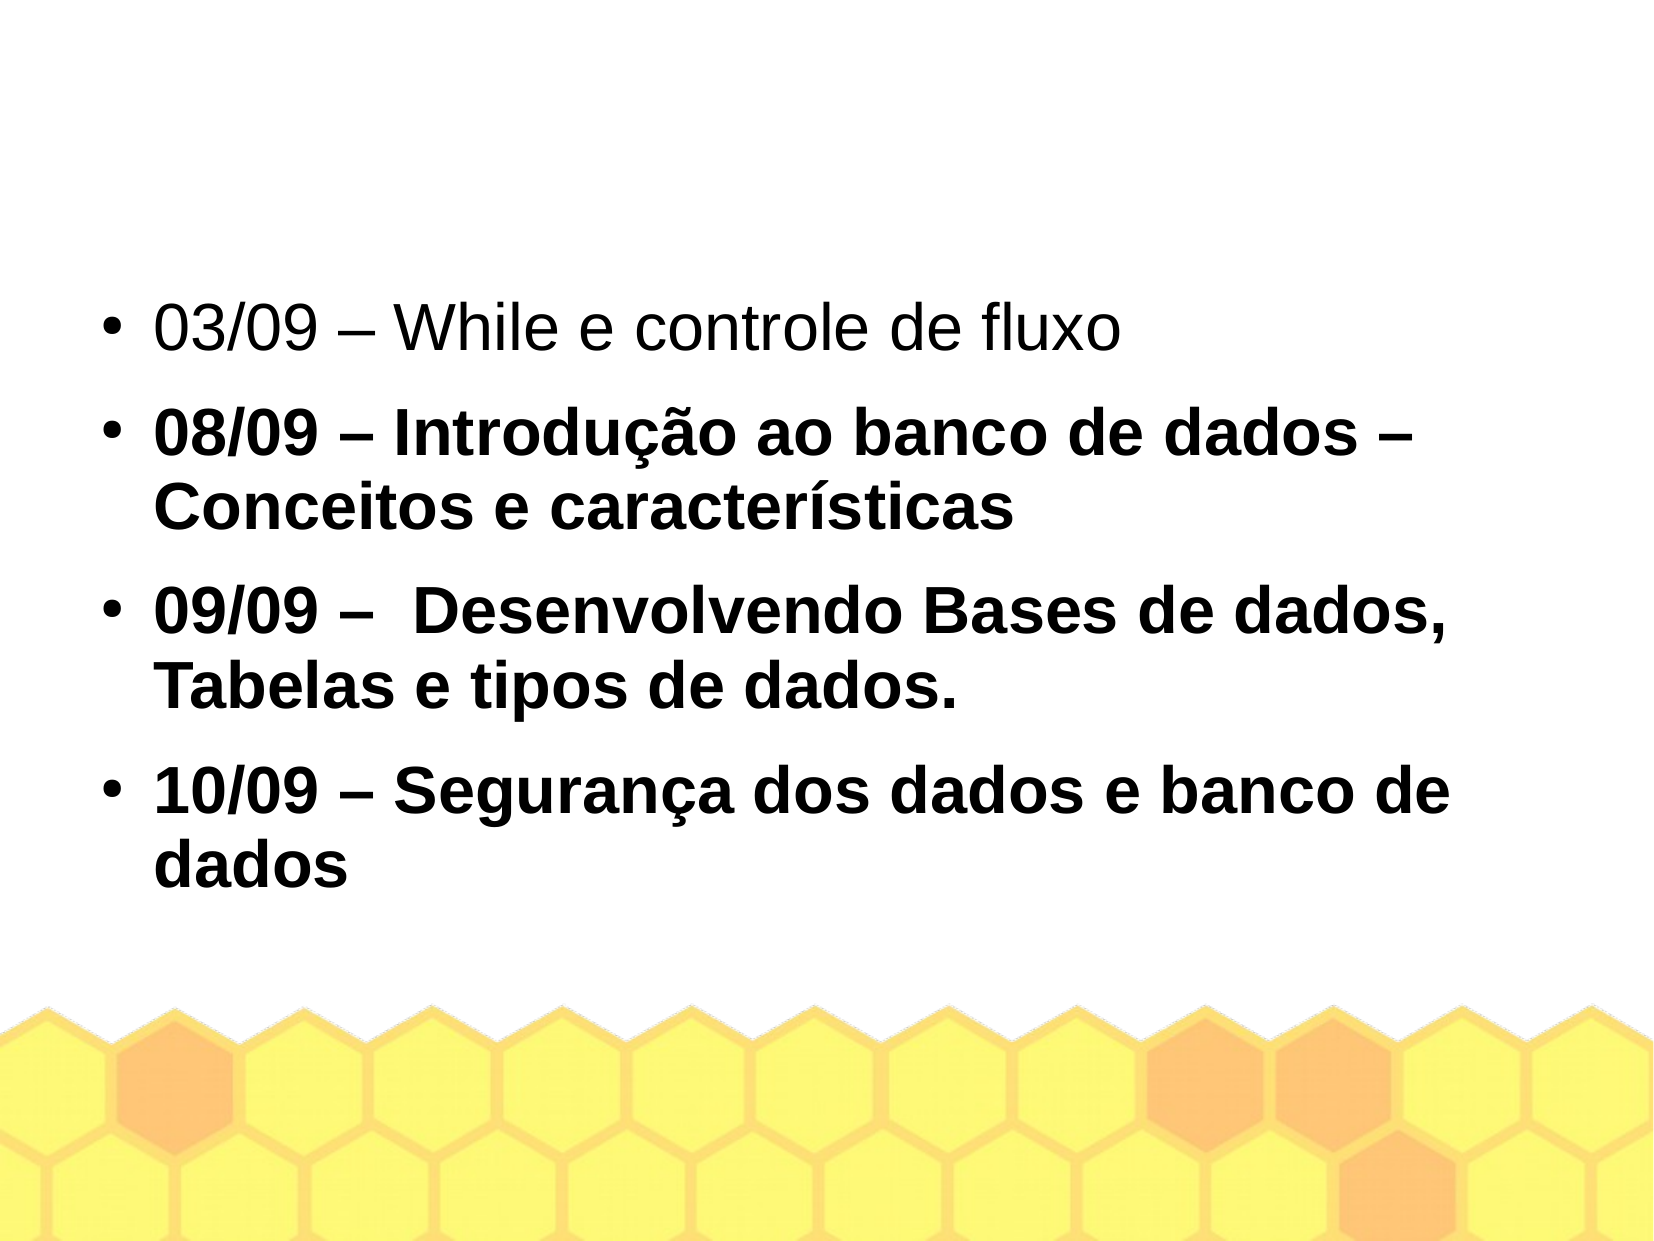

#
03/09 – While e controle de fluxo
08/09 – Introdução ao banco de dados – Conceitos e características
09/09 – Desenvolvendo Bases de dados, Tabelas e tipos de dados.
10/09 – Segurança dos dados e banco de dados